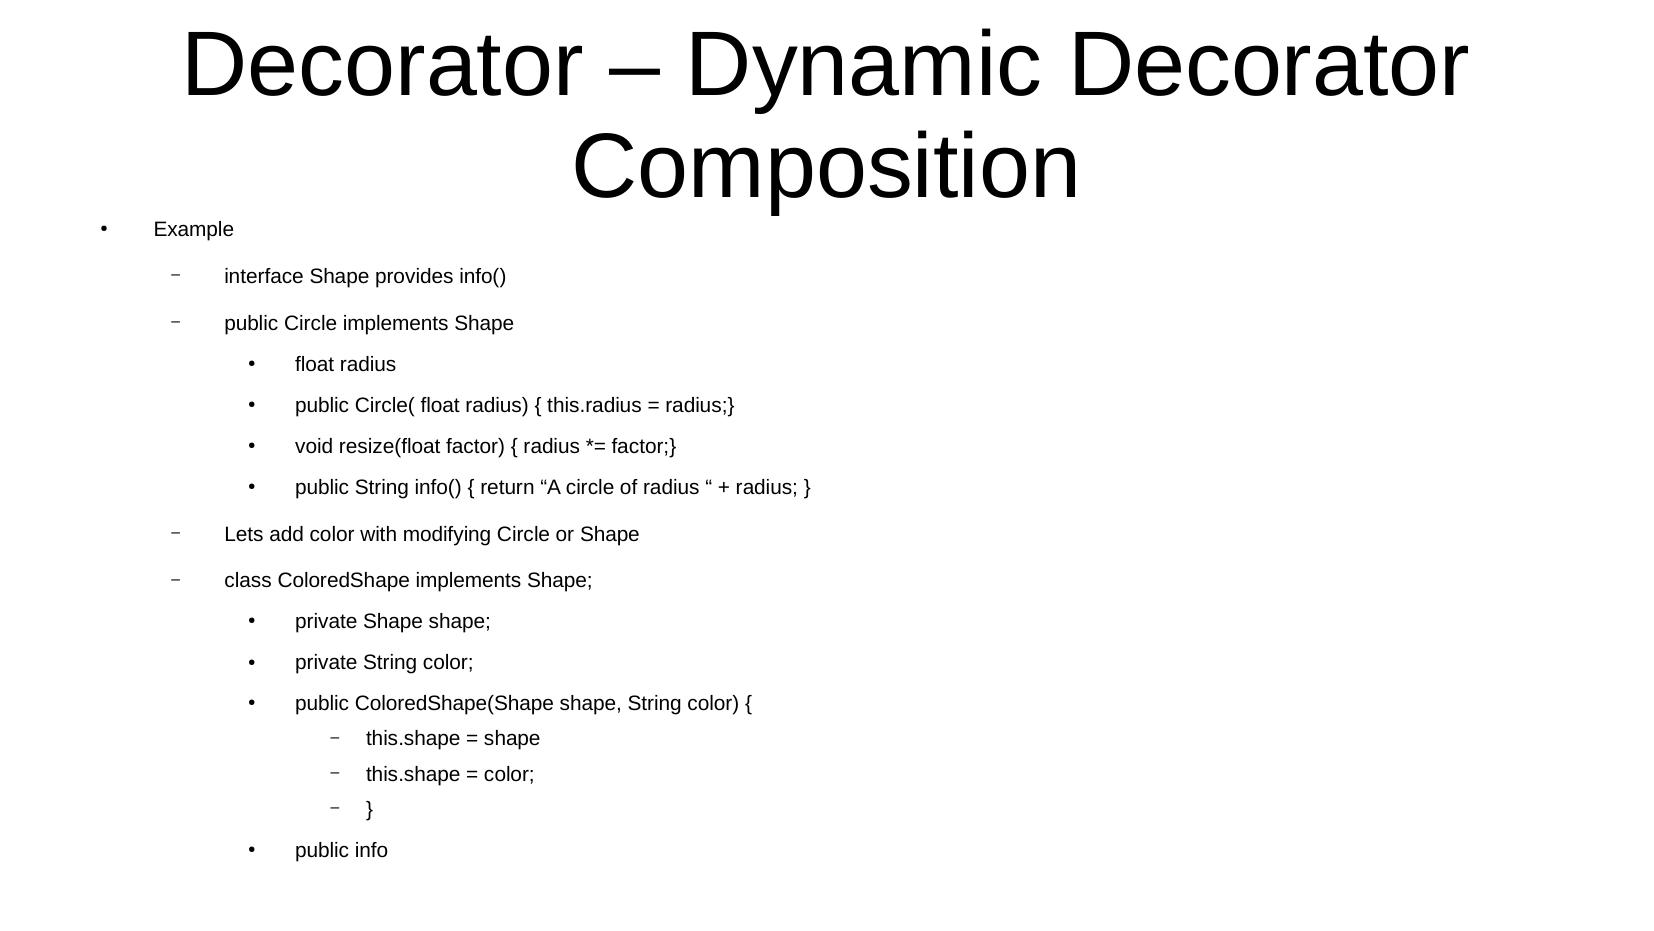

# Decorator – Dynamic Decorator Composition
Example
interface Shape provides info()
public Circle implements Shape
float radius
public Circle( float radius) { this.radius = radius;}
void resize(float factor) { radius *= factor;}
public String info() { return “A circle of radius “ + radius; }
Lets add color with modifying Circle or Shape
class ColoredShape implements Shape;
private Shape shape;
private String color;
public ColoredShape(Shape shape, String color) {
this.shape = shape
this.shape = color;
}
public info